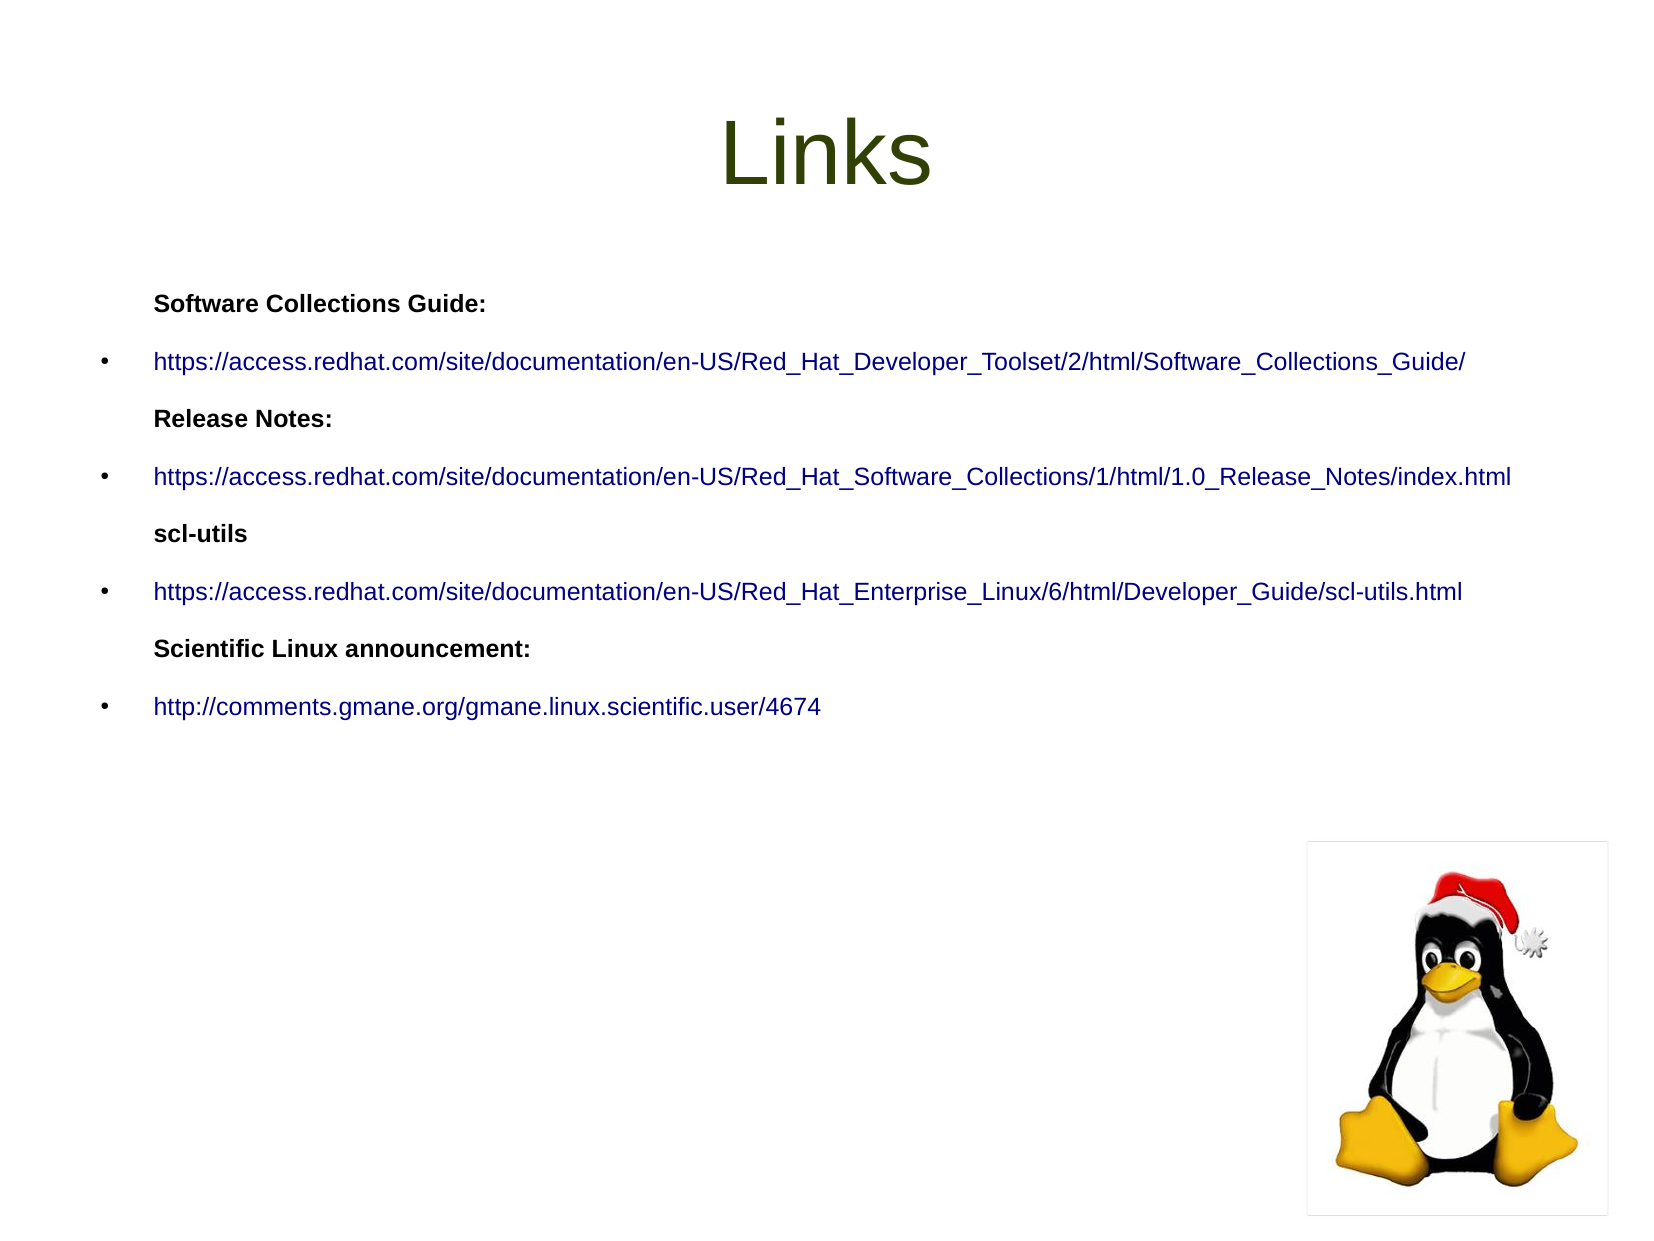

# Links
Software Collections Guide:
https://access.redhat.com/site/documentation/en-US/Red_Hat_Developer_Toolset/2/html/Software_Collections_Guide/
Release Notes:
https://access.redhat.com/site/documentation/en-US/Red_Hat_Software_Collections/1/html/1.0_Release_Notes/index.html
scl-utils
https://access.redhat.com/site/documentation/en-US/Red_Hat_Enterprise_Linux/6/html/Developer_Guide/scl-utils.html
Scientific Linux announcement:
http://comments.gmane.org/gmane.linux.scientific.user/4674